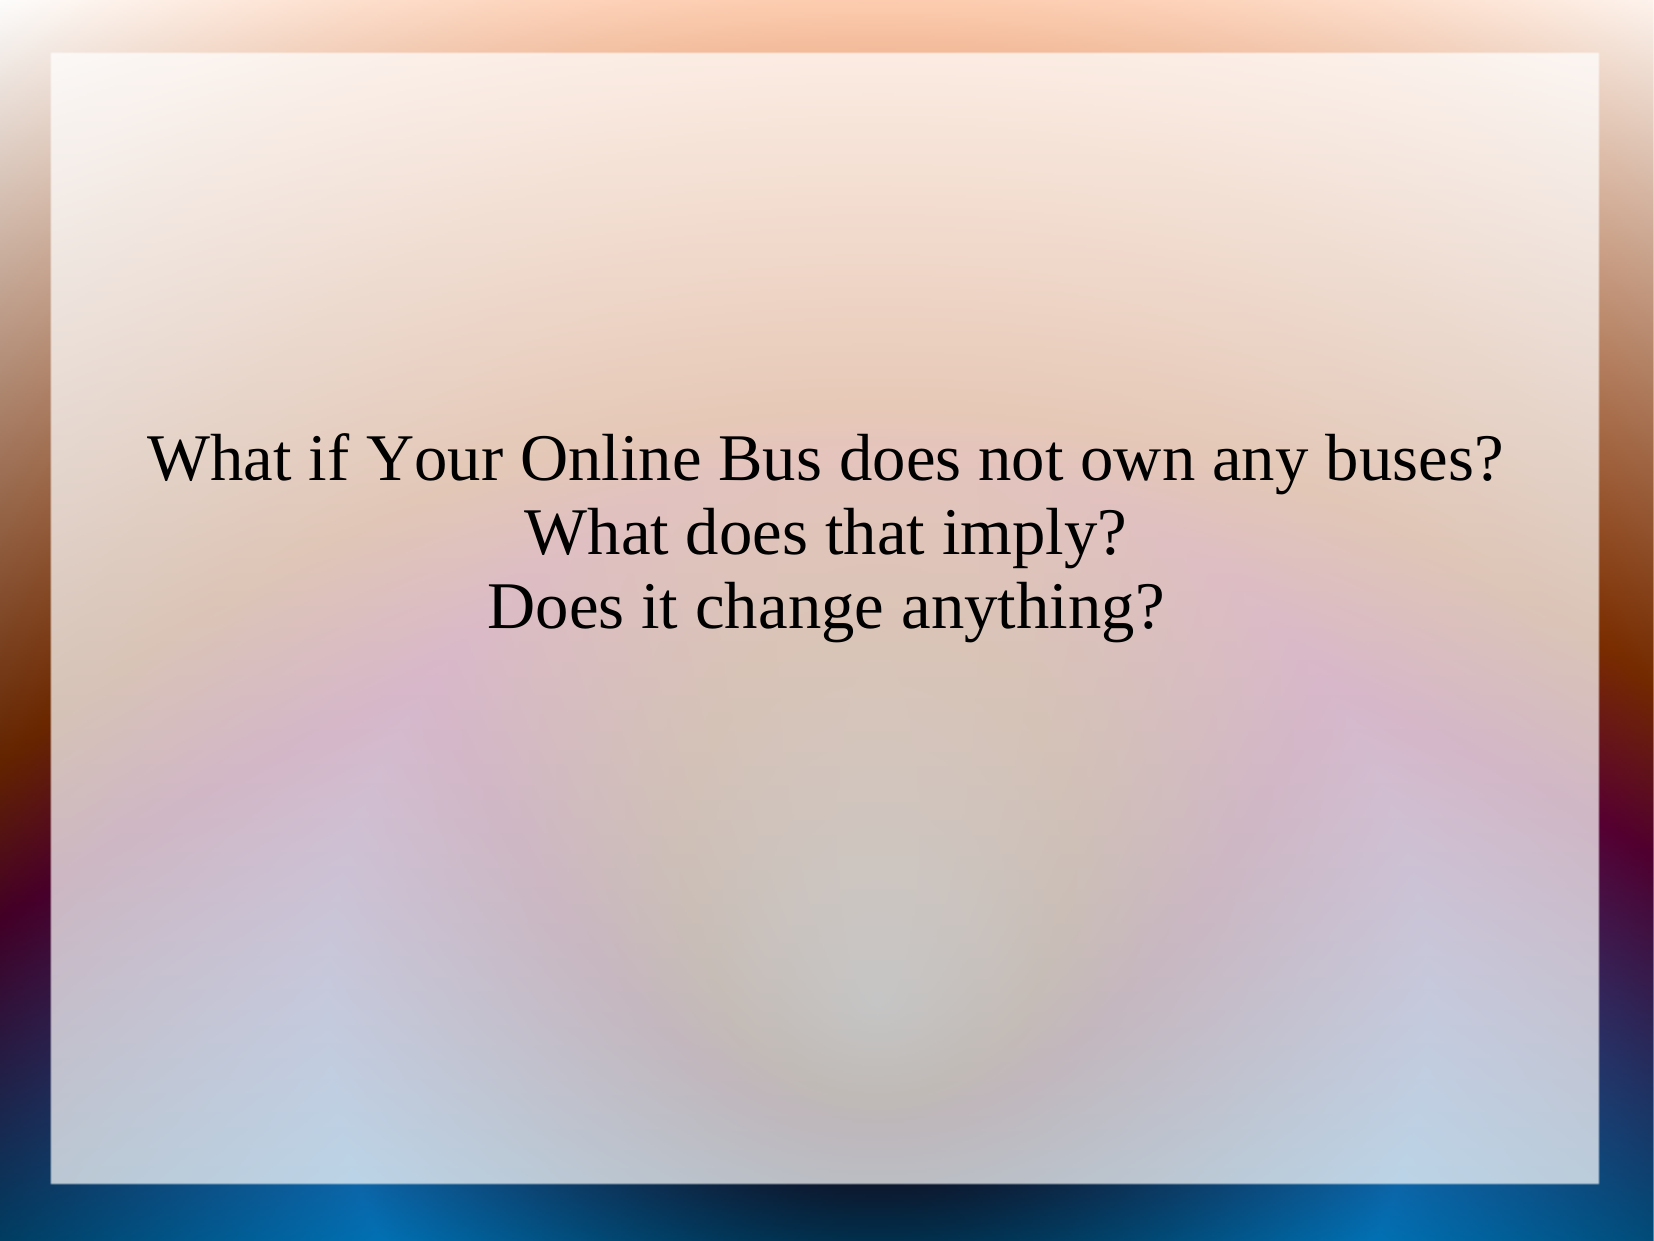

# What if Your Online Bus does not own any buses?
What does that imply?
Does it change anything?